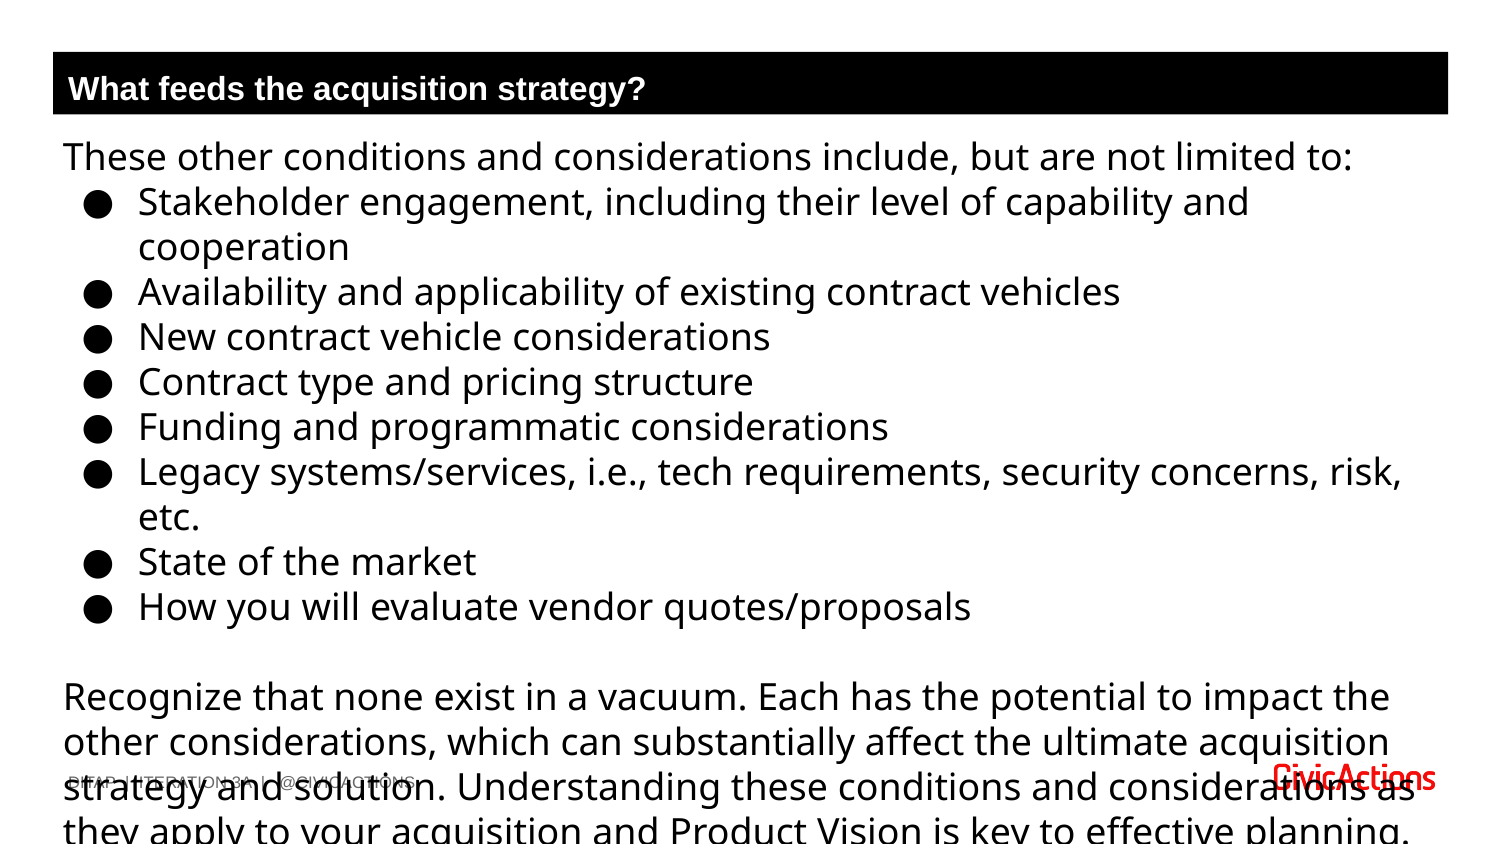

What feeds the acquisition strategy?
# These other conditions and considerations include, but are not limited to:
Stakeholder engagement, including their level of capability and cooperation
Availability and applicability of existing contract vehicles
New contract vehicle considerations
Contract type and pricing structure
Funding and programmatic considerations
Legacy systems/services, i.e., tech requirements, security concerns, risk, etc.
State of the market
How you will evaluate vendor quotes/proposals
Recognize that none exist in a vacuum. Each has the potential to impact the other considerations, which can substantially affect the ultimate acquisition strategy and solution. Understanding these conditions and considerations as they apply to your acquisition and Product Vision is key to effective planning.